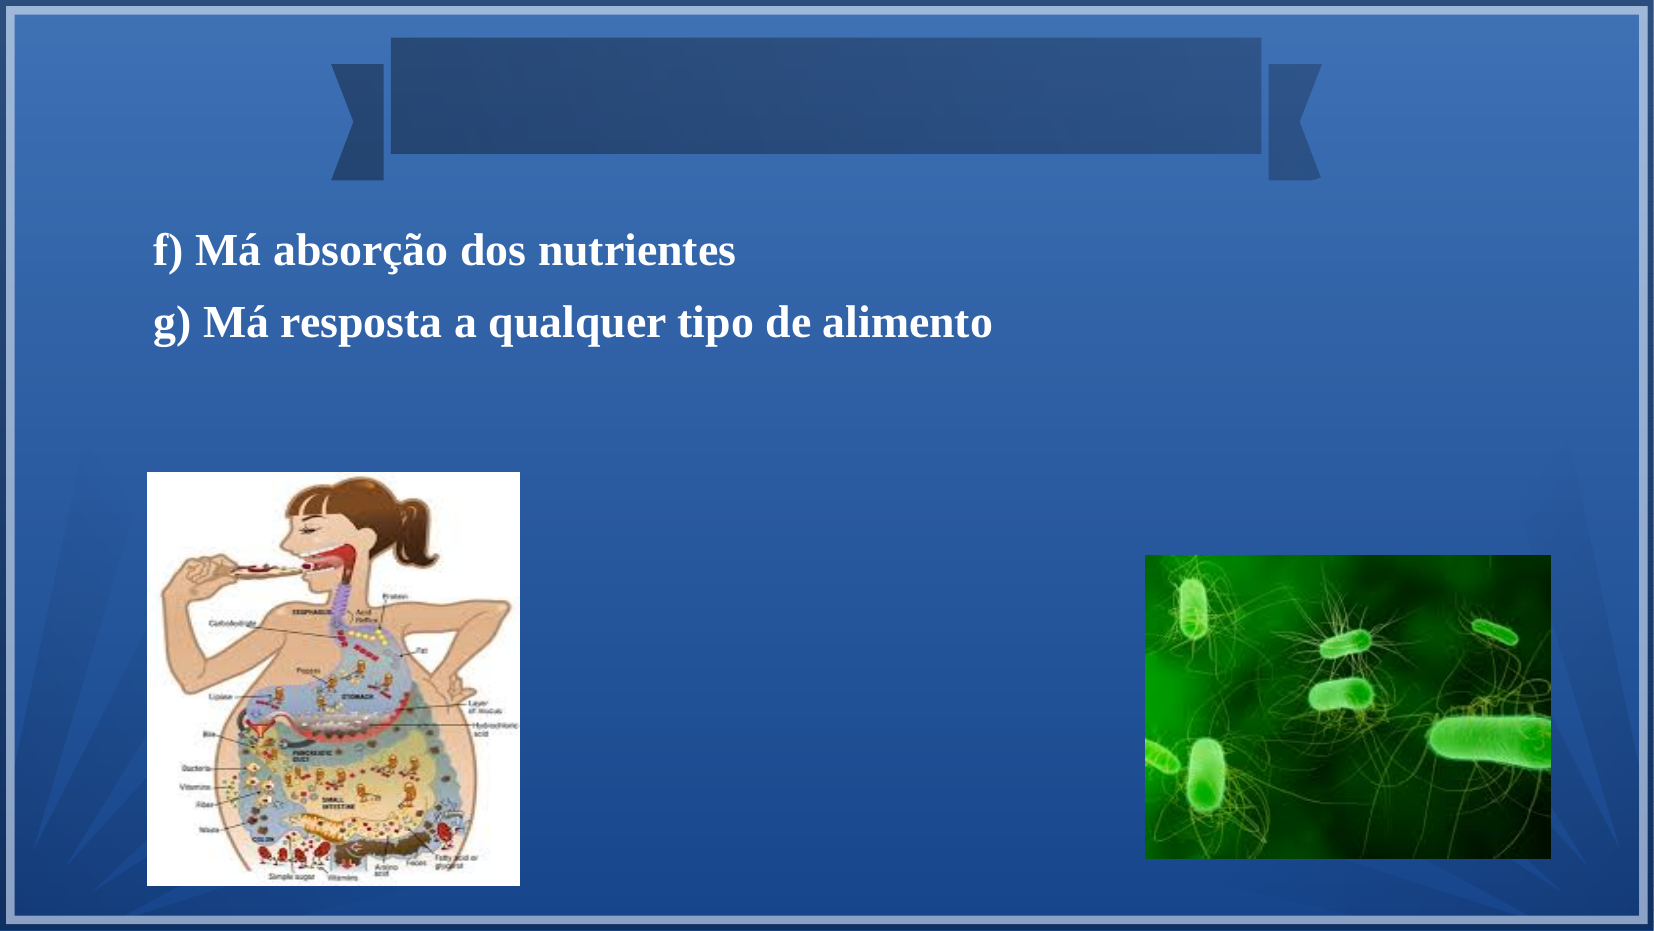

#
f) Má absorção dos nutrientes
g) Má resposta a qualquer tipo de alimento